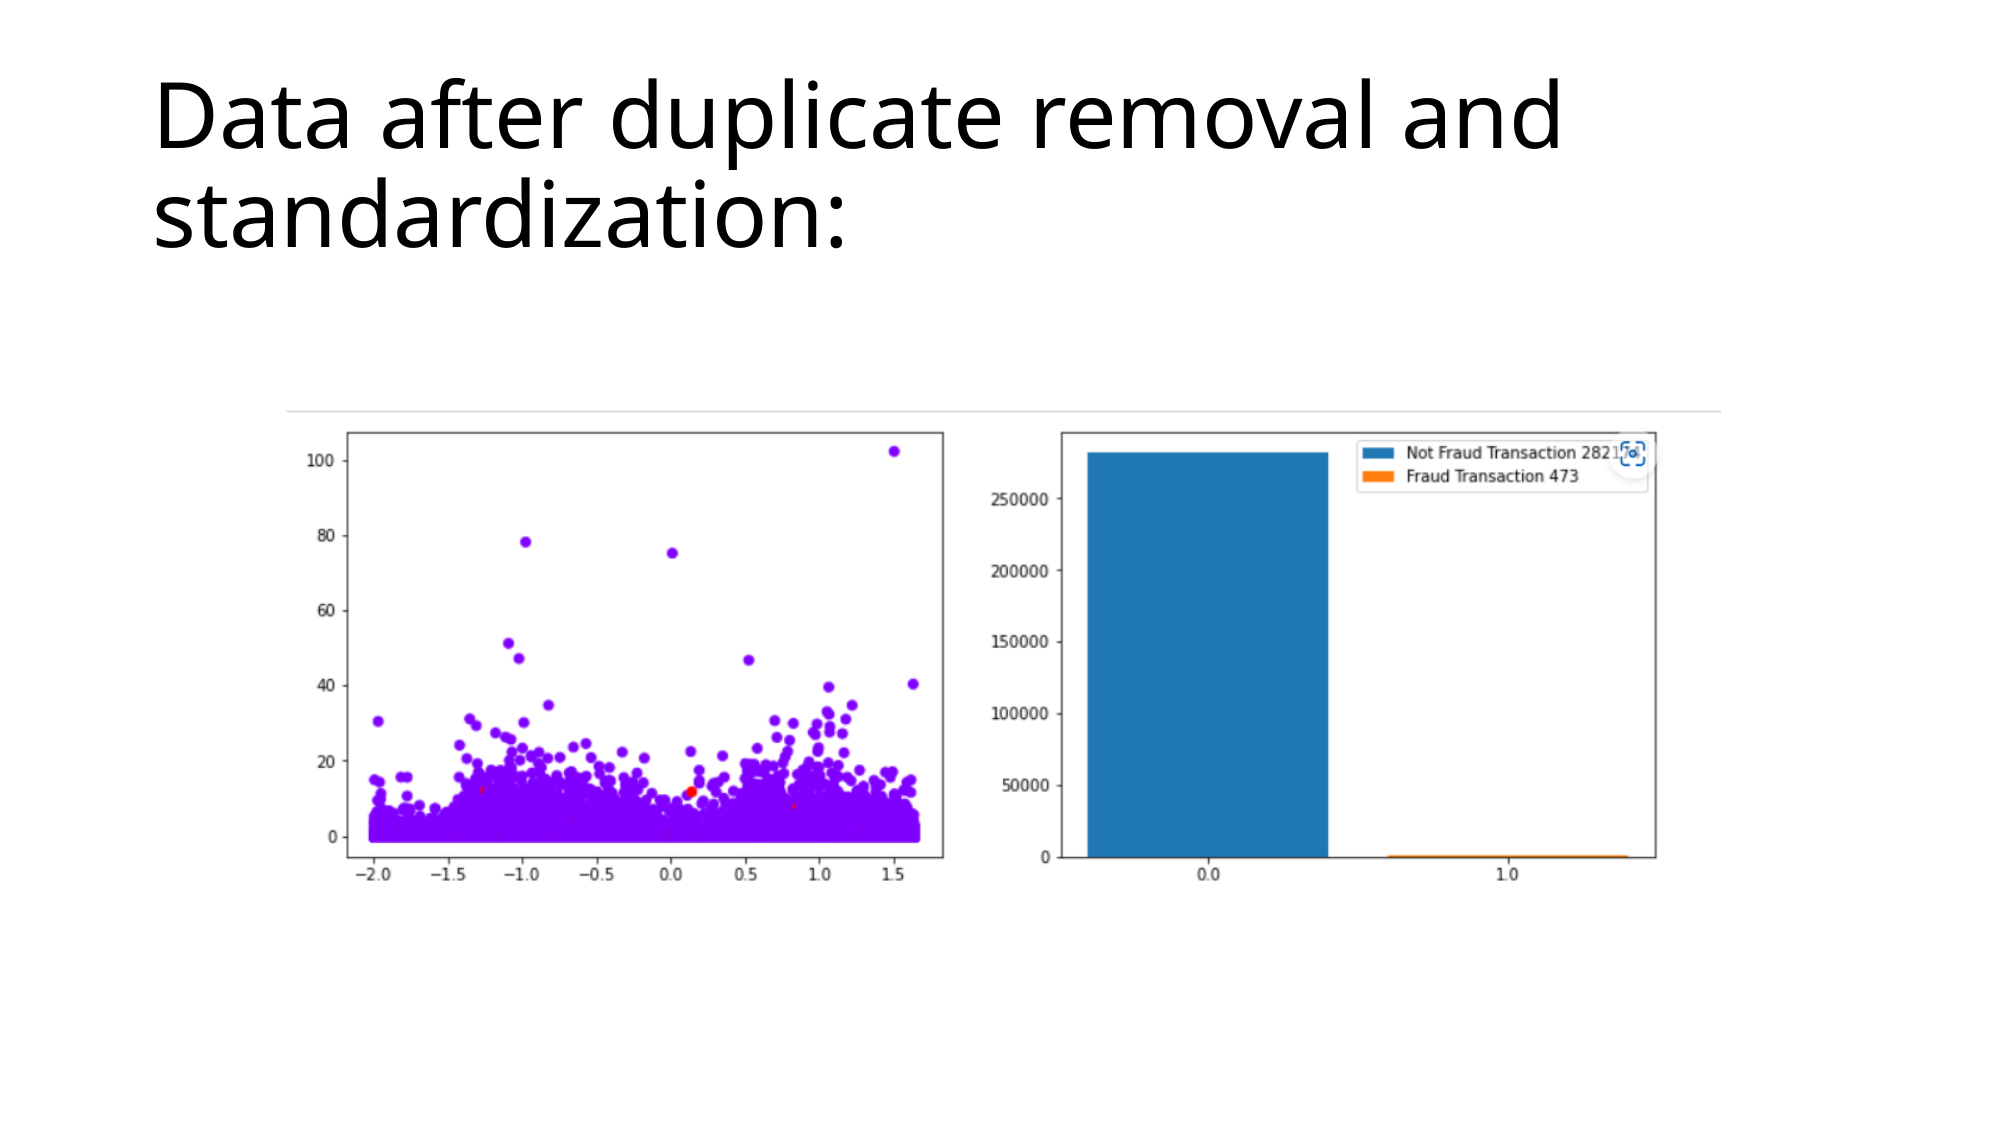

# Data after duplicate removal and standardization: